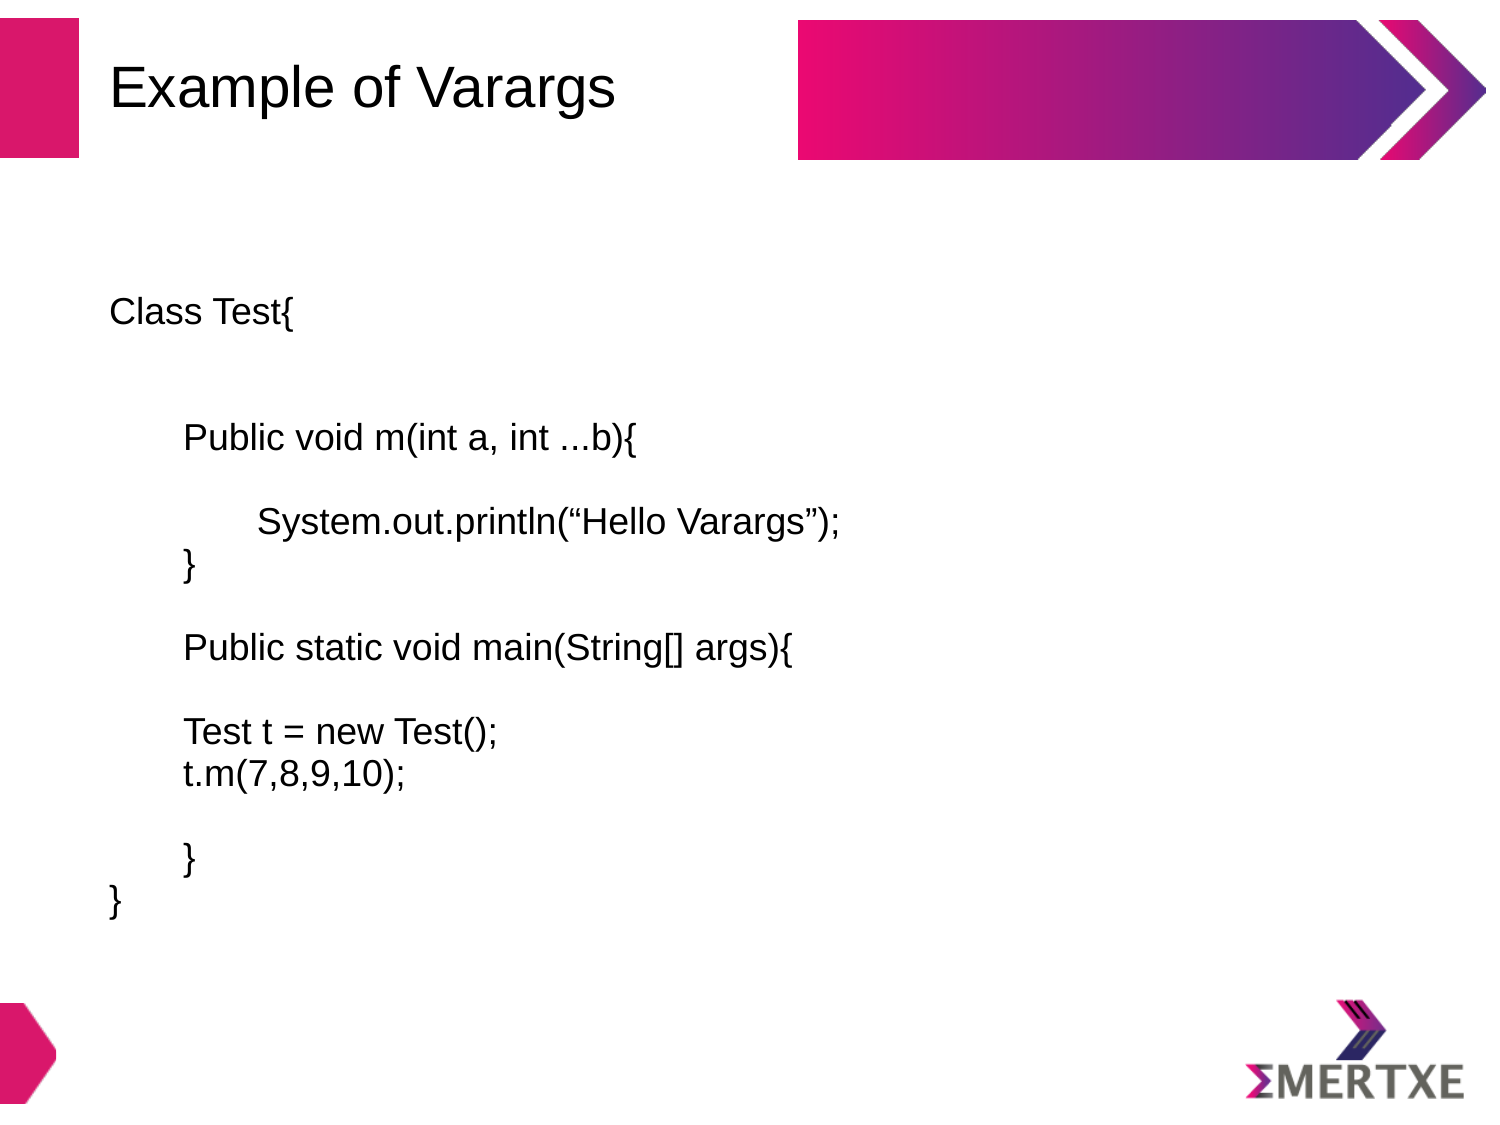

Example of Varargs
Class Test{
	Public void m(int a, int ...b){
		System.out.println(“Hello Varargs”);
	}
	Public static void main(String[] args){
	Test t = new Test();
	t.m(7,8,9,10);
	}
}